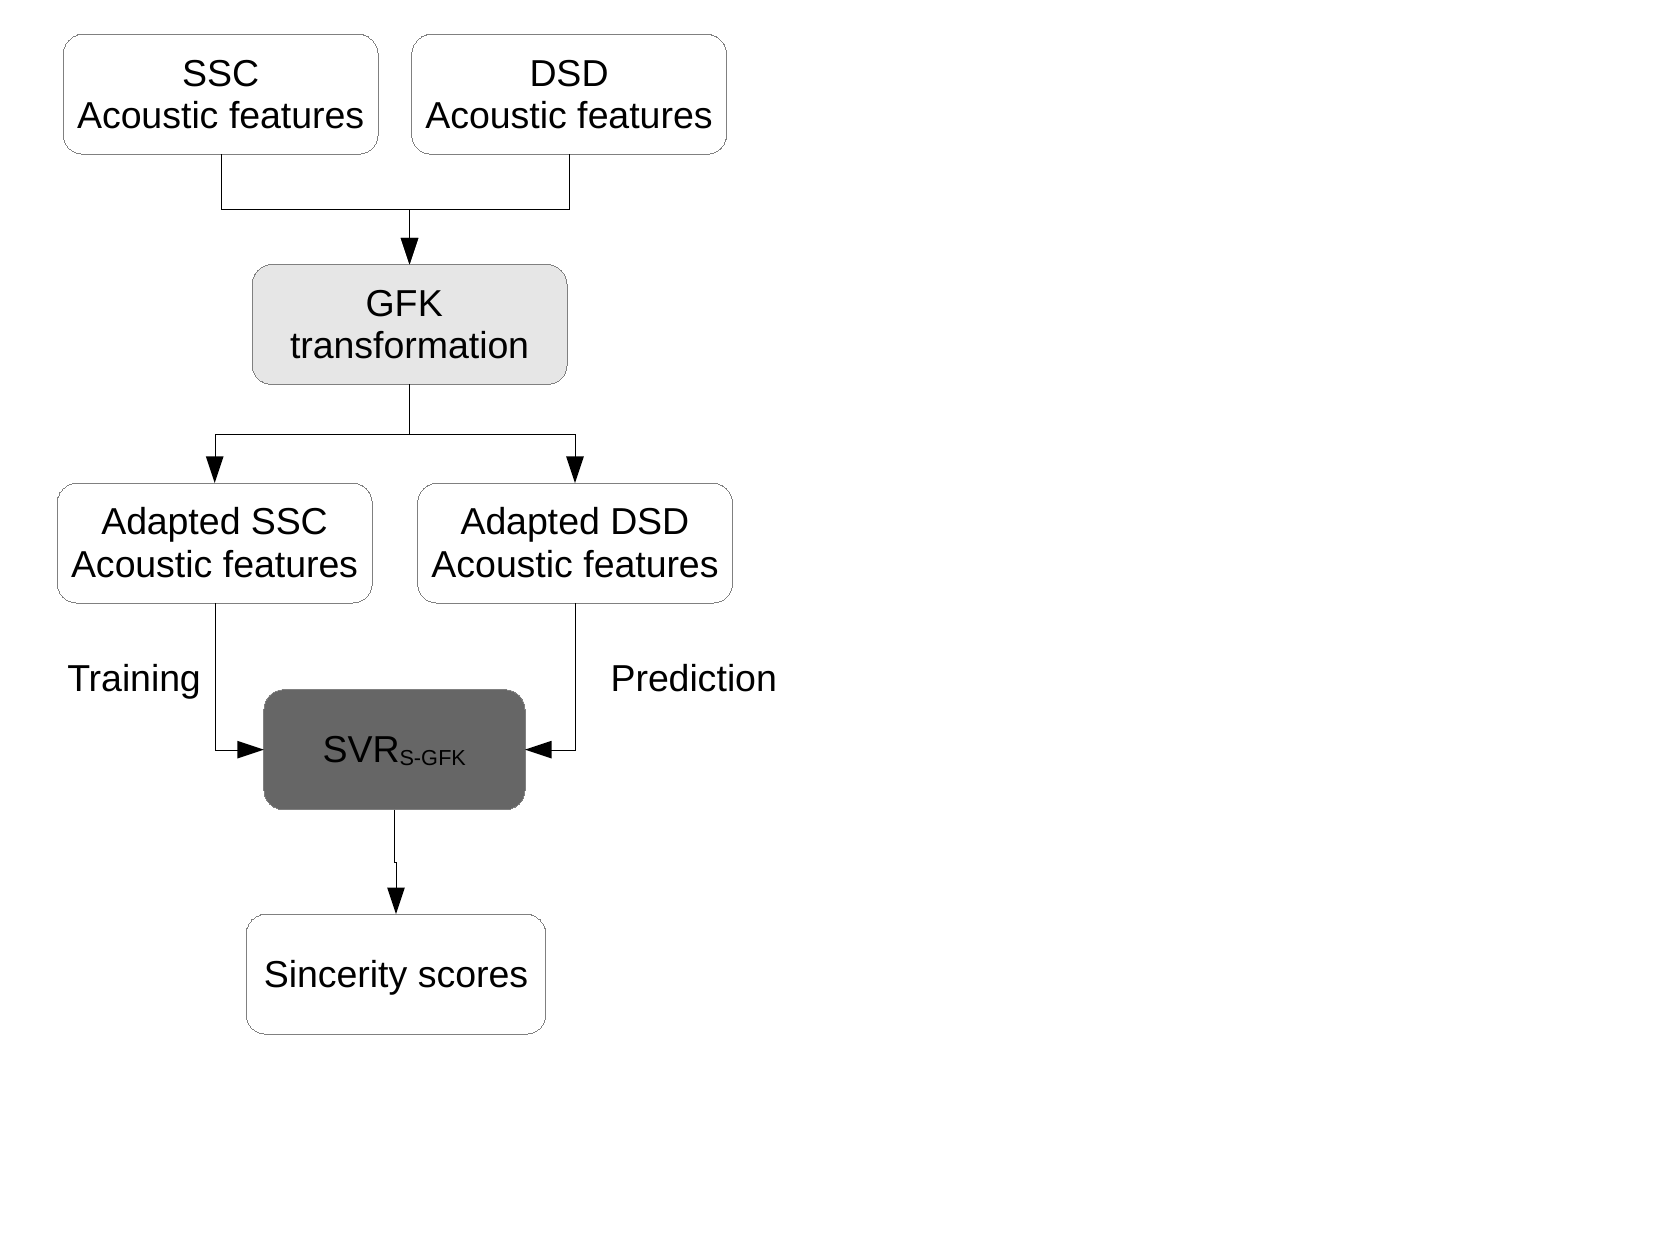

SSC
Acoustic features
DSD
Acoustic features
GFK
transformation
Adapted SSC
Acoustic features
Adapted DSD
Acoustic features
Training
Prediction
SVRS-GFK
Sincerity scores